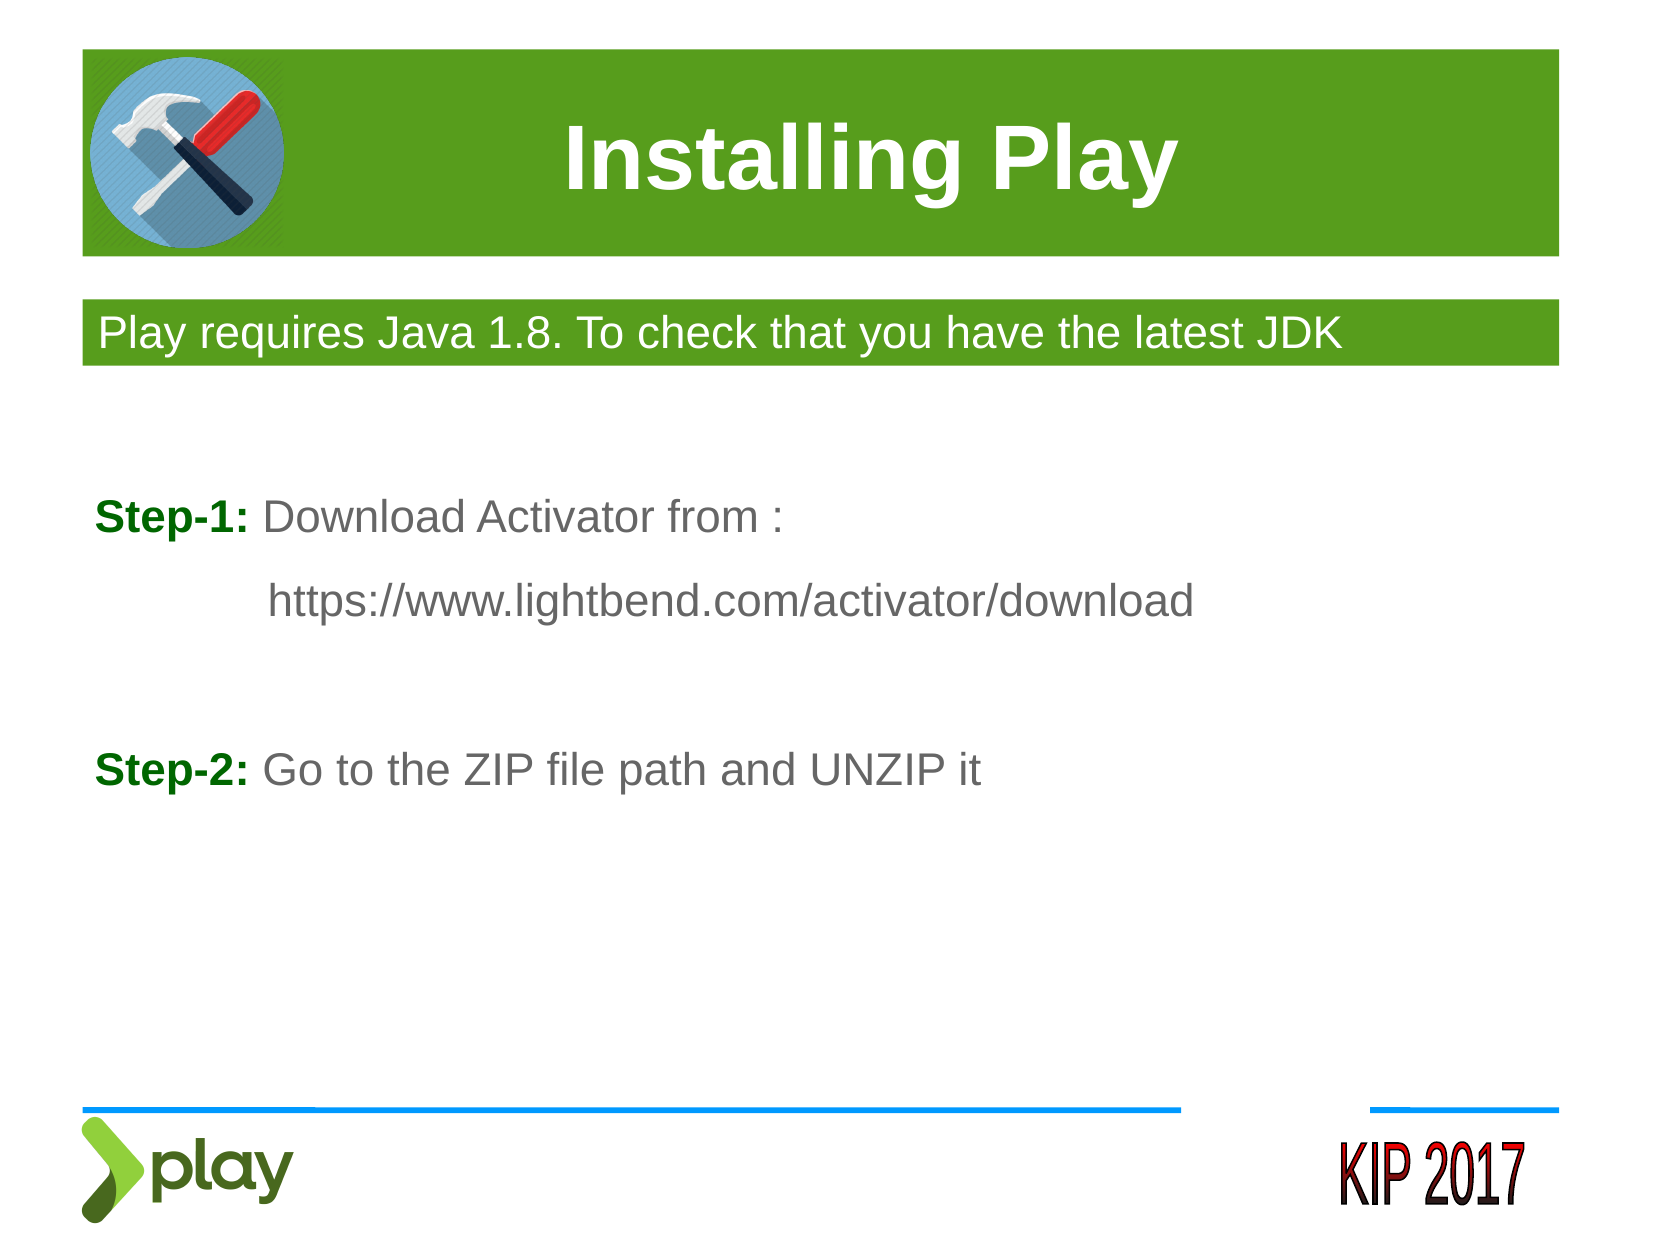

# Installing Play
Play requires Java 1.8. To check that you have the latest JDK
Step-1: Download Activator from :
		 https://www.lightbend.com/activator/download
Step-2: Go to the ZIP file path and UNZIP it